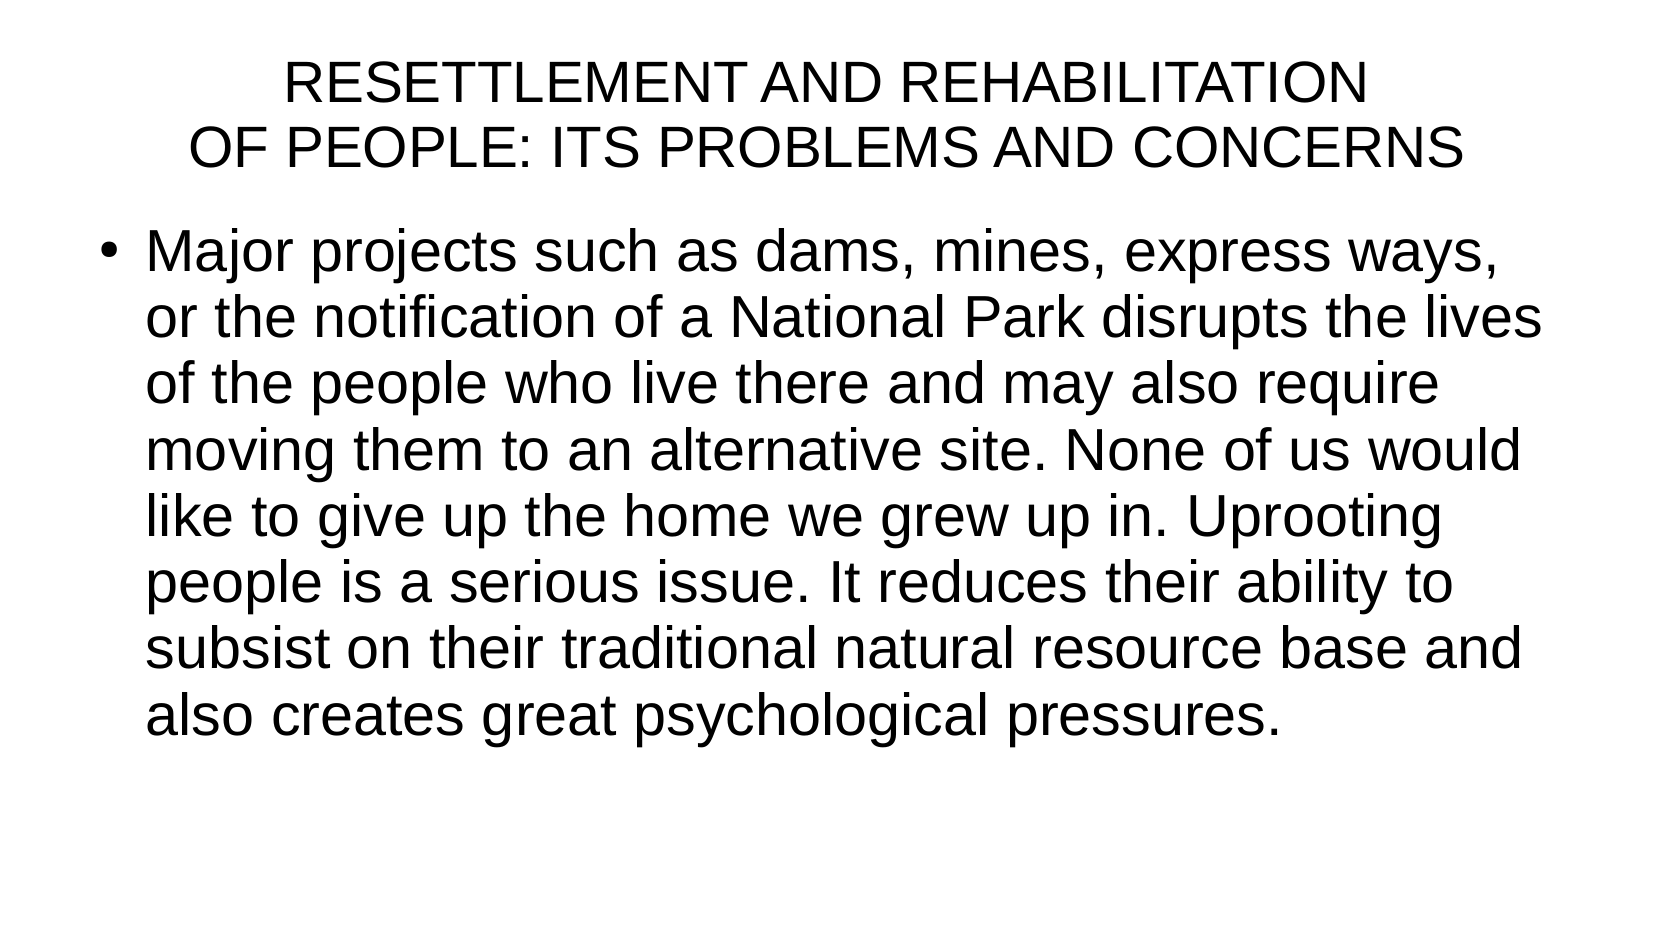

# RESETTLEMENT AND REHABILITATION OF PEOPLE: ITS PROBLEMS AND CONCERNS
Major projects such as dams, mines, express ways, or the notification of a National Park disrupts the lives of the people who live there and may also require moving them to an alternative site. None of us would like to give up the home we grew up in. Uprooting people is a serious issue. It reduces their ability to subsist on their traditional natural resource base and also creates great psychological pressures.